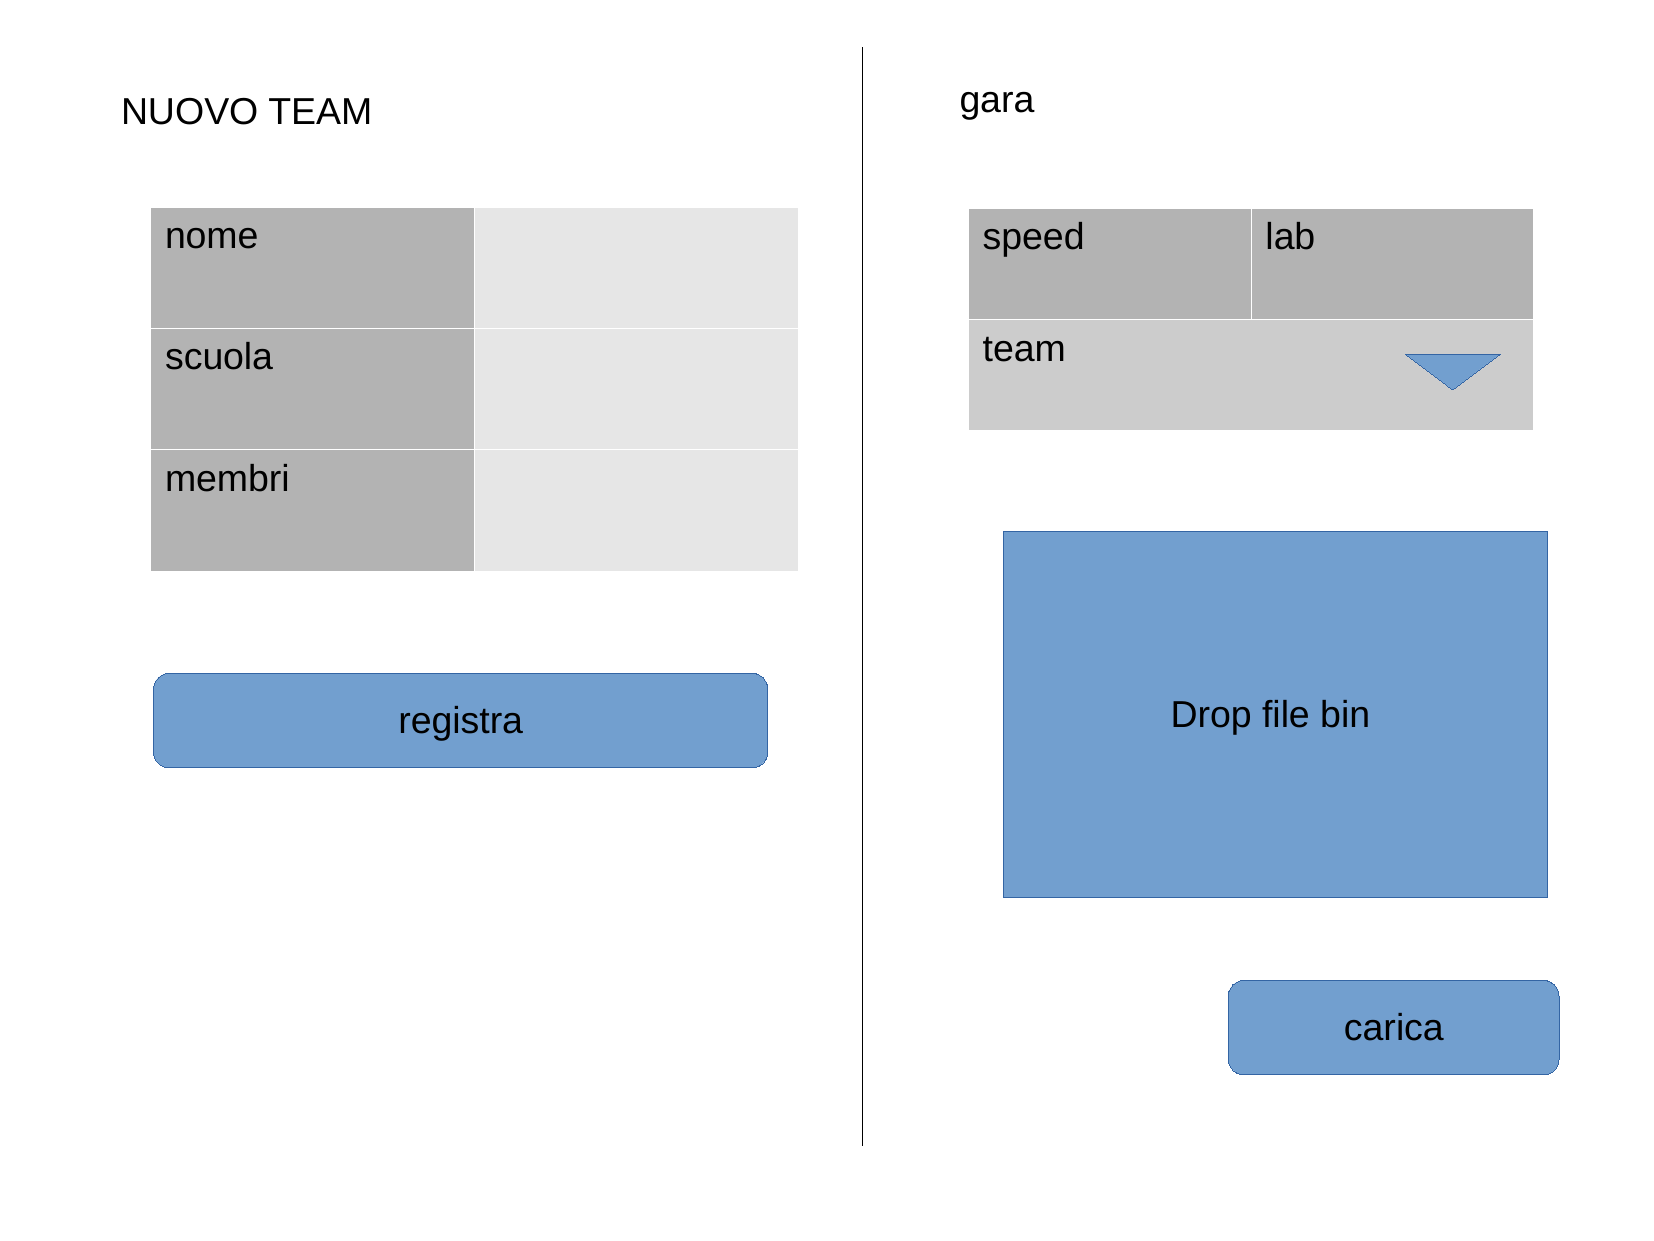

gara
NUOVO TEAM
| nome | |
| --- | --- |
| scuola | |
| membri | |
| speed | lab |
| --- | --- |
| team | |
Drop file bin
registra
carica